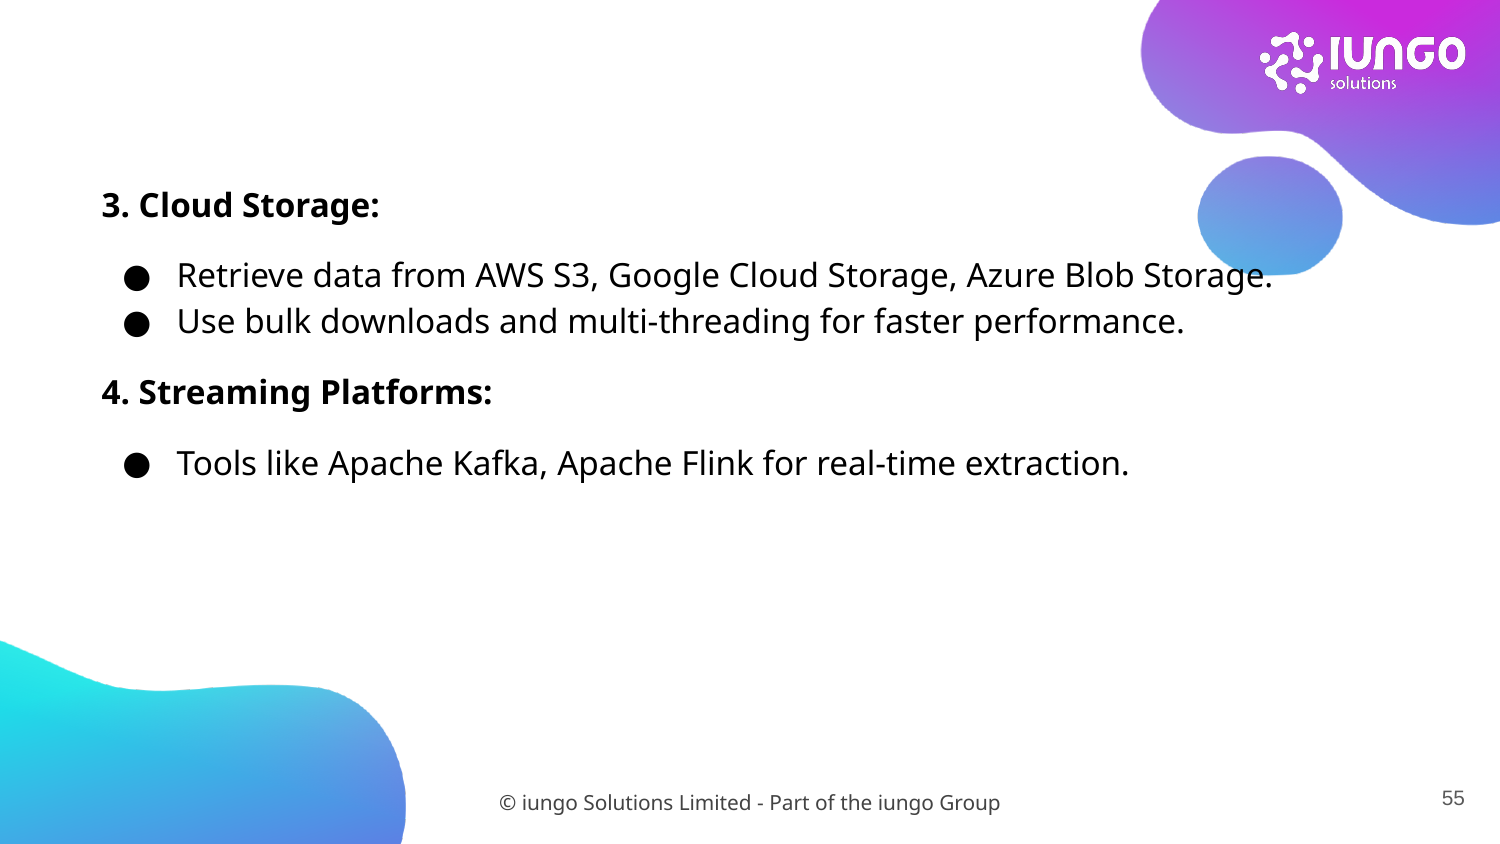

# 3. Cloud Storage:
Retrieve data from AWS S3, Google Cloud Storage, Azure Blob Storage.
Use bulk downloads and multi-threading for faster performance.
4. Streaming Platforms:
Tools like Apache Kafka, Apache Flink for real-time extraction.